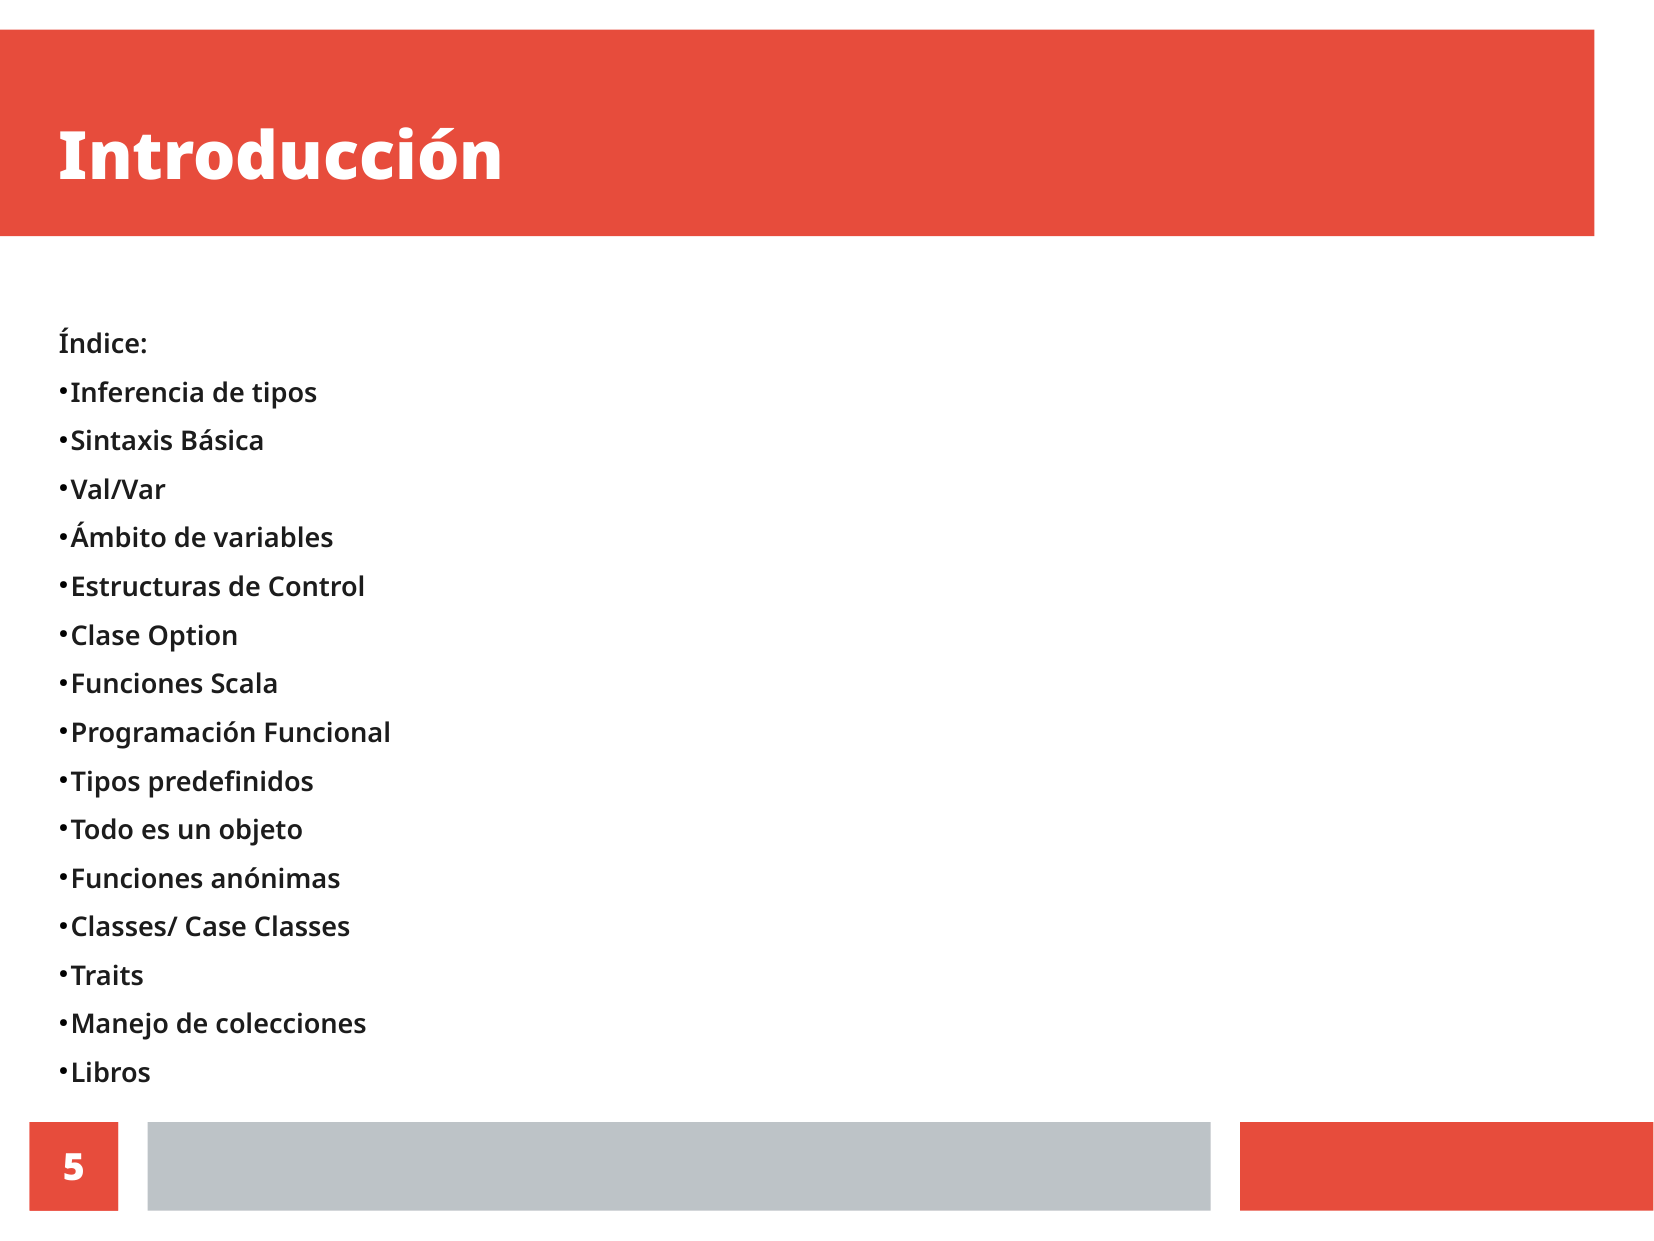

# Introducción
Índice:
 Inferencia de tipos
 Sintaxis Básica
 Val/Var
 Ámbito de variables
 Estructuras de Control
 Clase Option
 Funciones Scala
 Programación Funcional
 Tipos predefinidos
 Todo es un objeto
 Funciones anónimas
 Classes/ Case Classes
 Traits
 Manejo de colecciones
 Libros
5